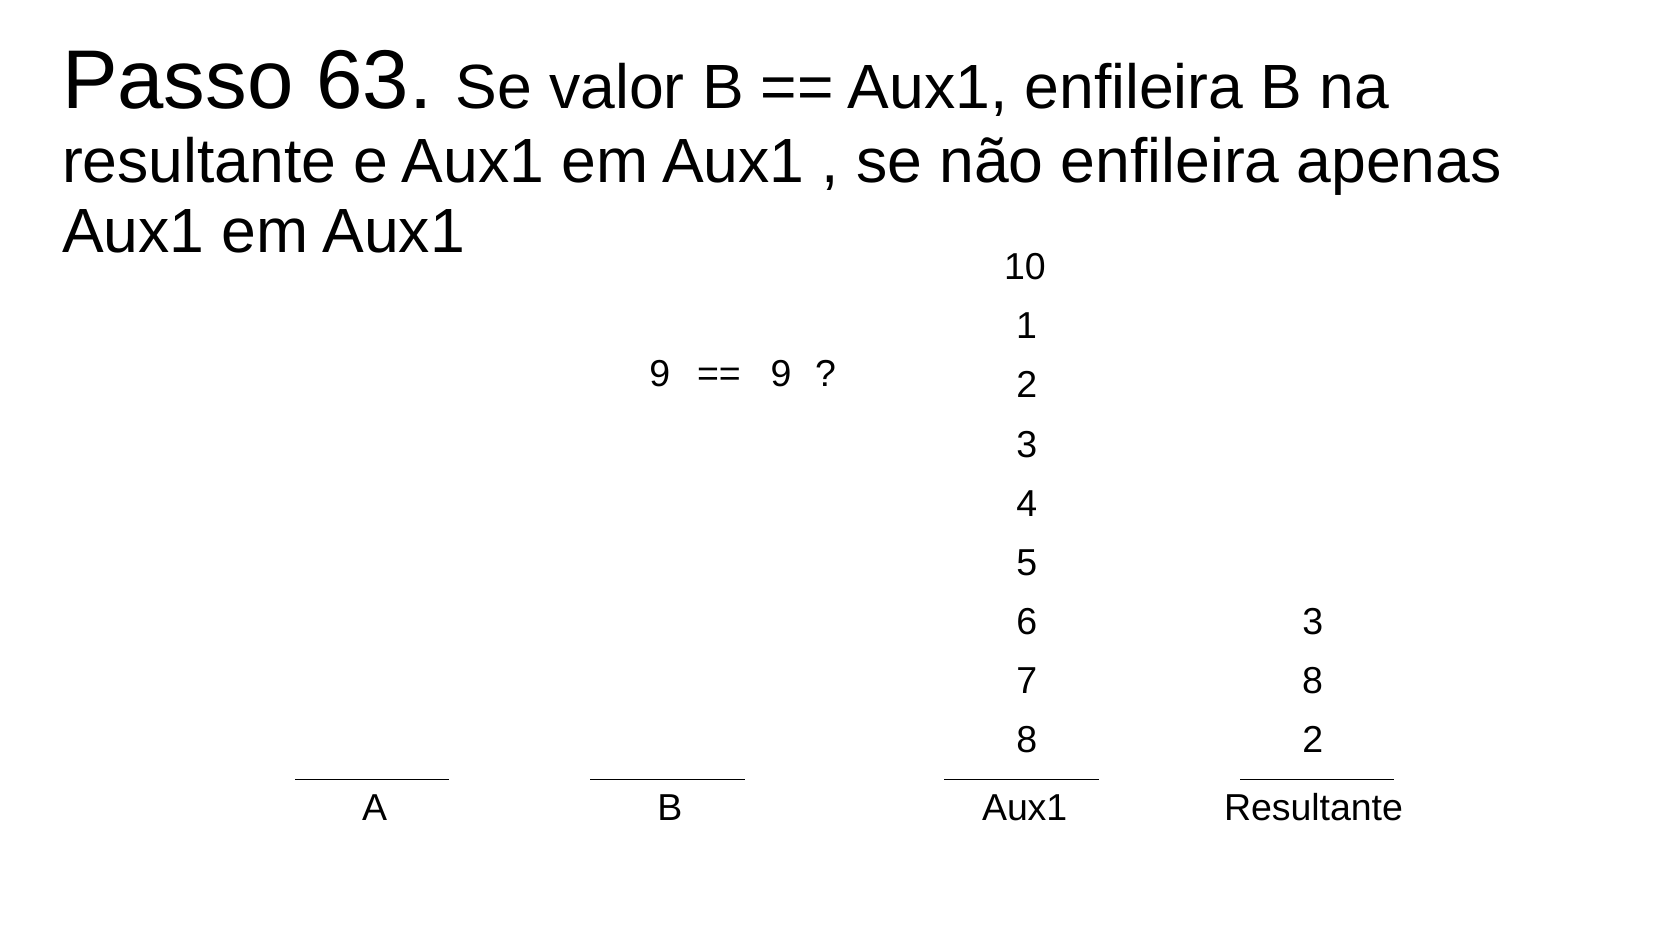

Passo 63. Se valor B == Aux1, enfileira B na resultante e Aux1 em Aux1 , se não enfileira apenas Aux1 em Aux1
10
1
9
==
9
?
2
3
4
5
6
3
7
8
8
2
A
B
Aux1
Resultante